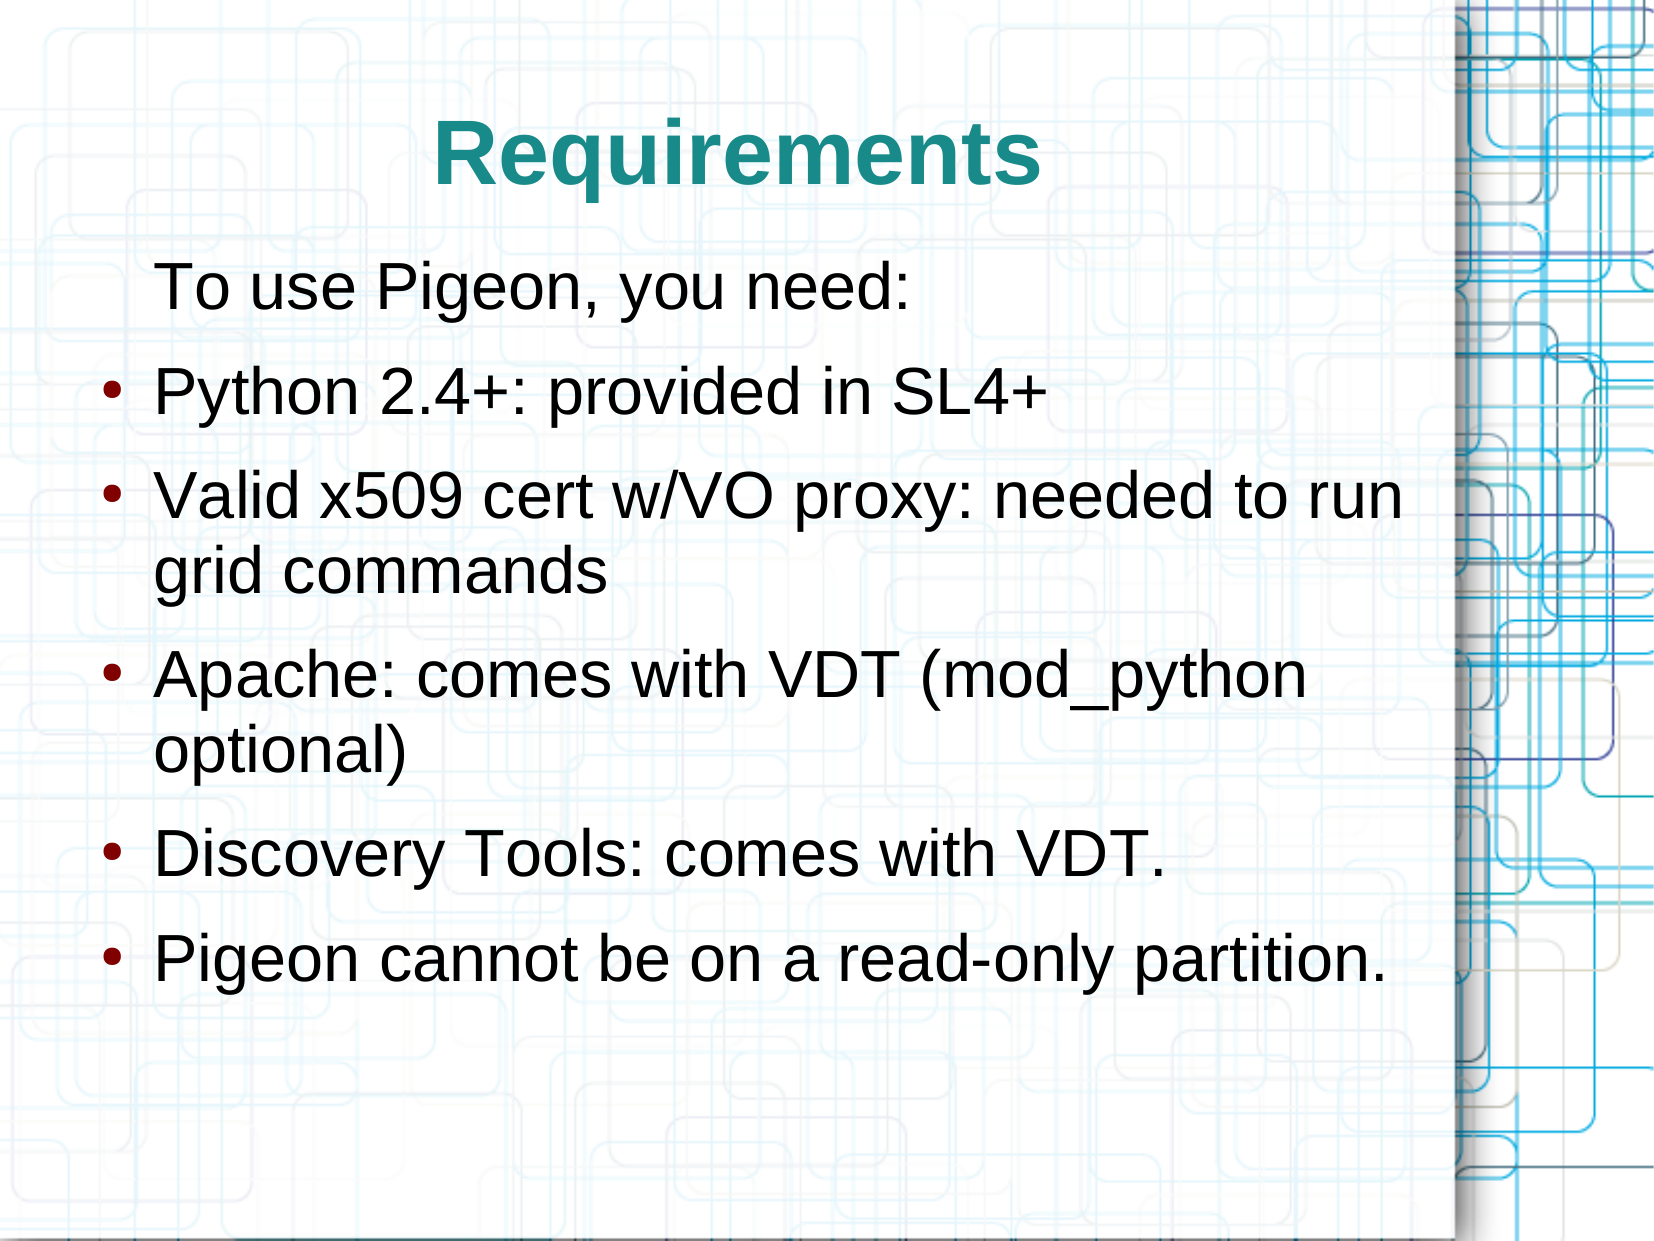

# Requirements
To use Pigeon, you need:
Python 2.4+: provided in SL4+
Valid x509 cert w/VO proxy: needed to run grid commands
Apache: comes with VDT (mod_python optional)
Discovery Tools: comes with VDT.
Pigeon cannot be on a read-only partition.